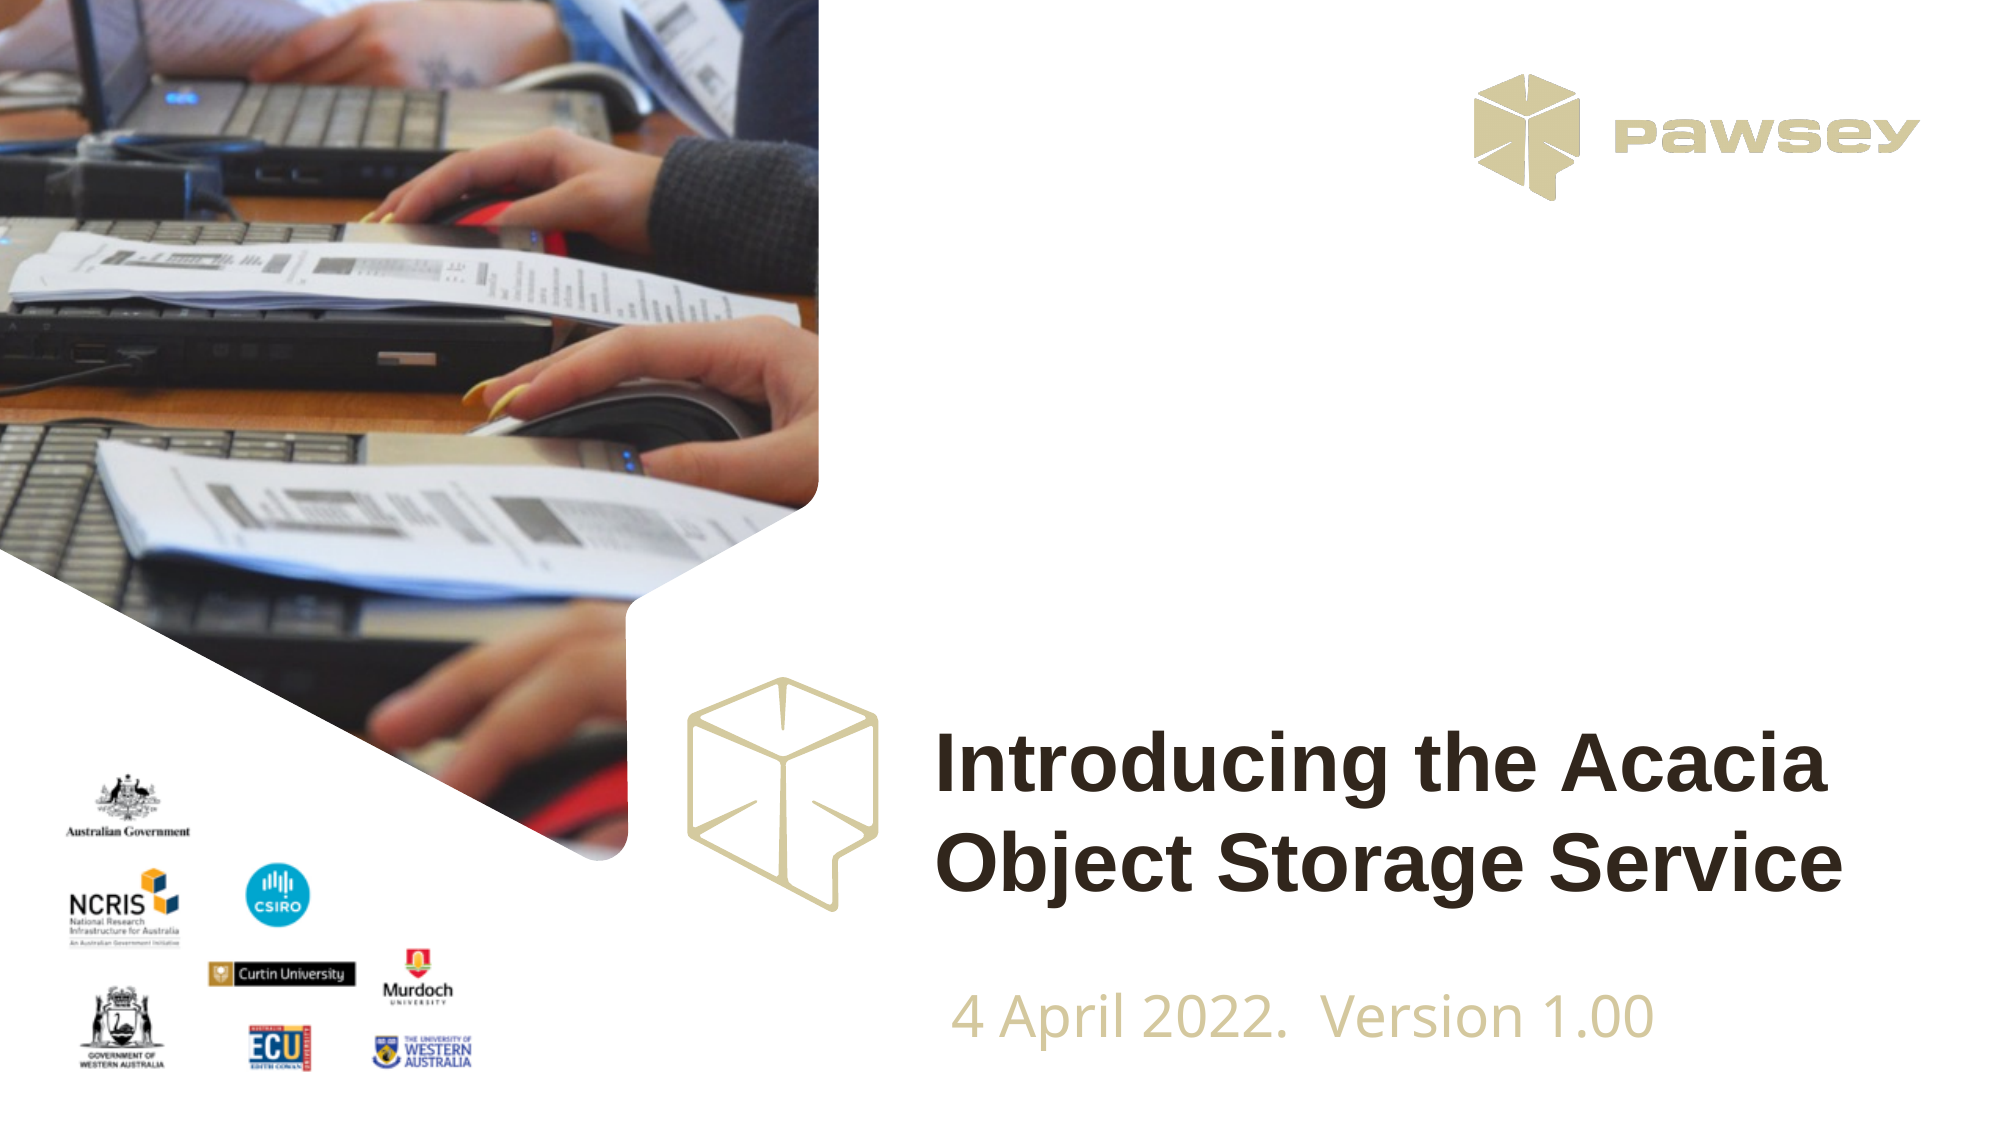

# Introducing the Acacia Object Storage Service
4 April 2022. Version 1.00